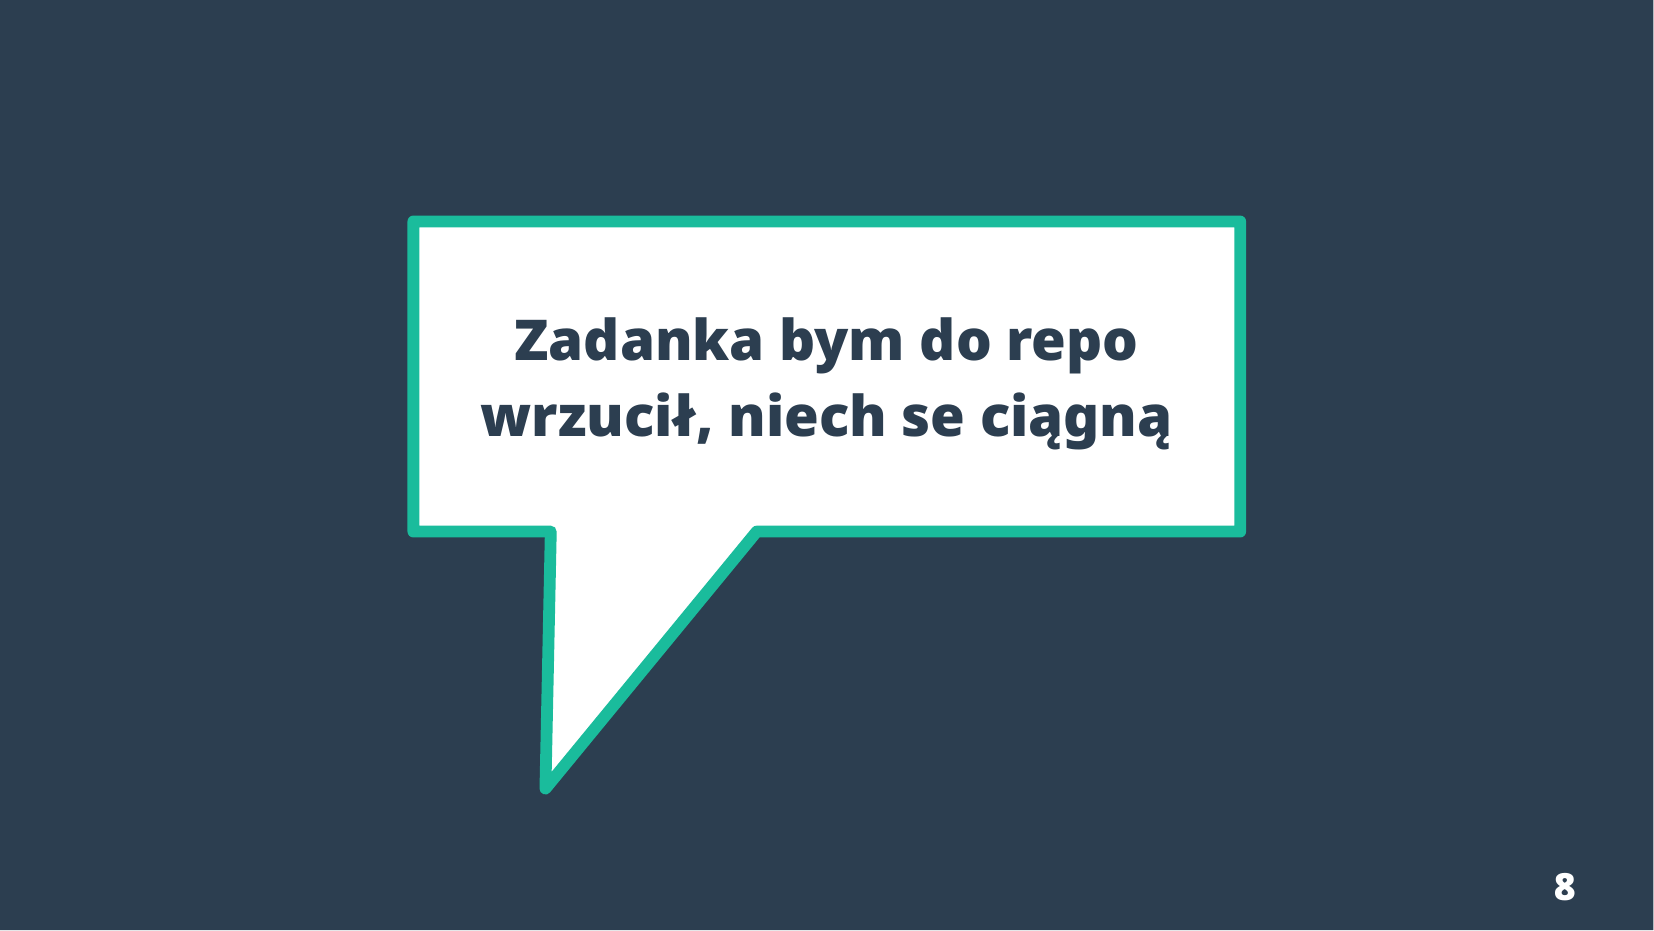

# Zadanka bym do repo wrzucił, niech se ciągną
8